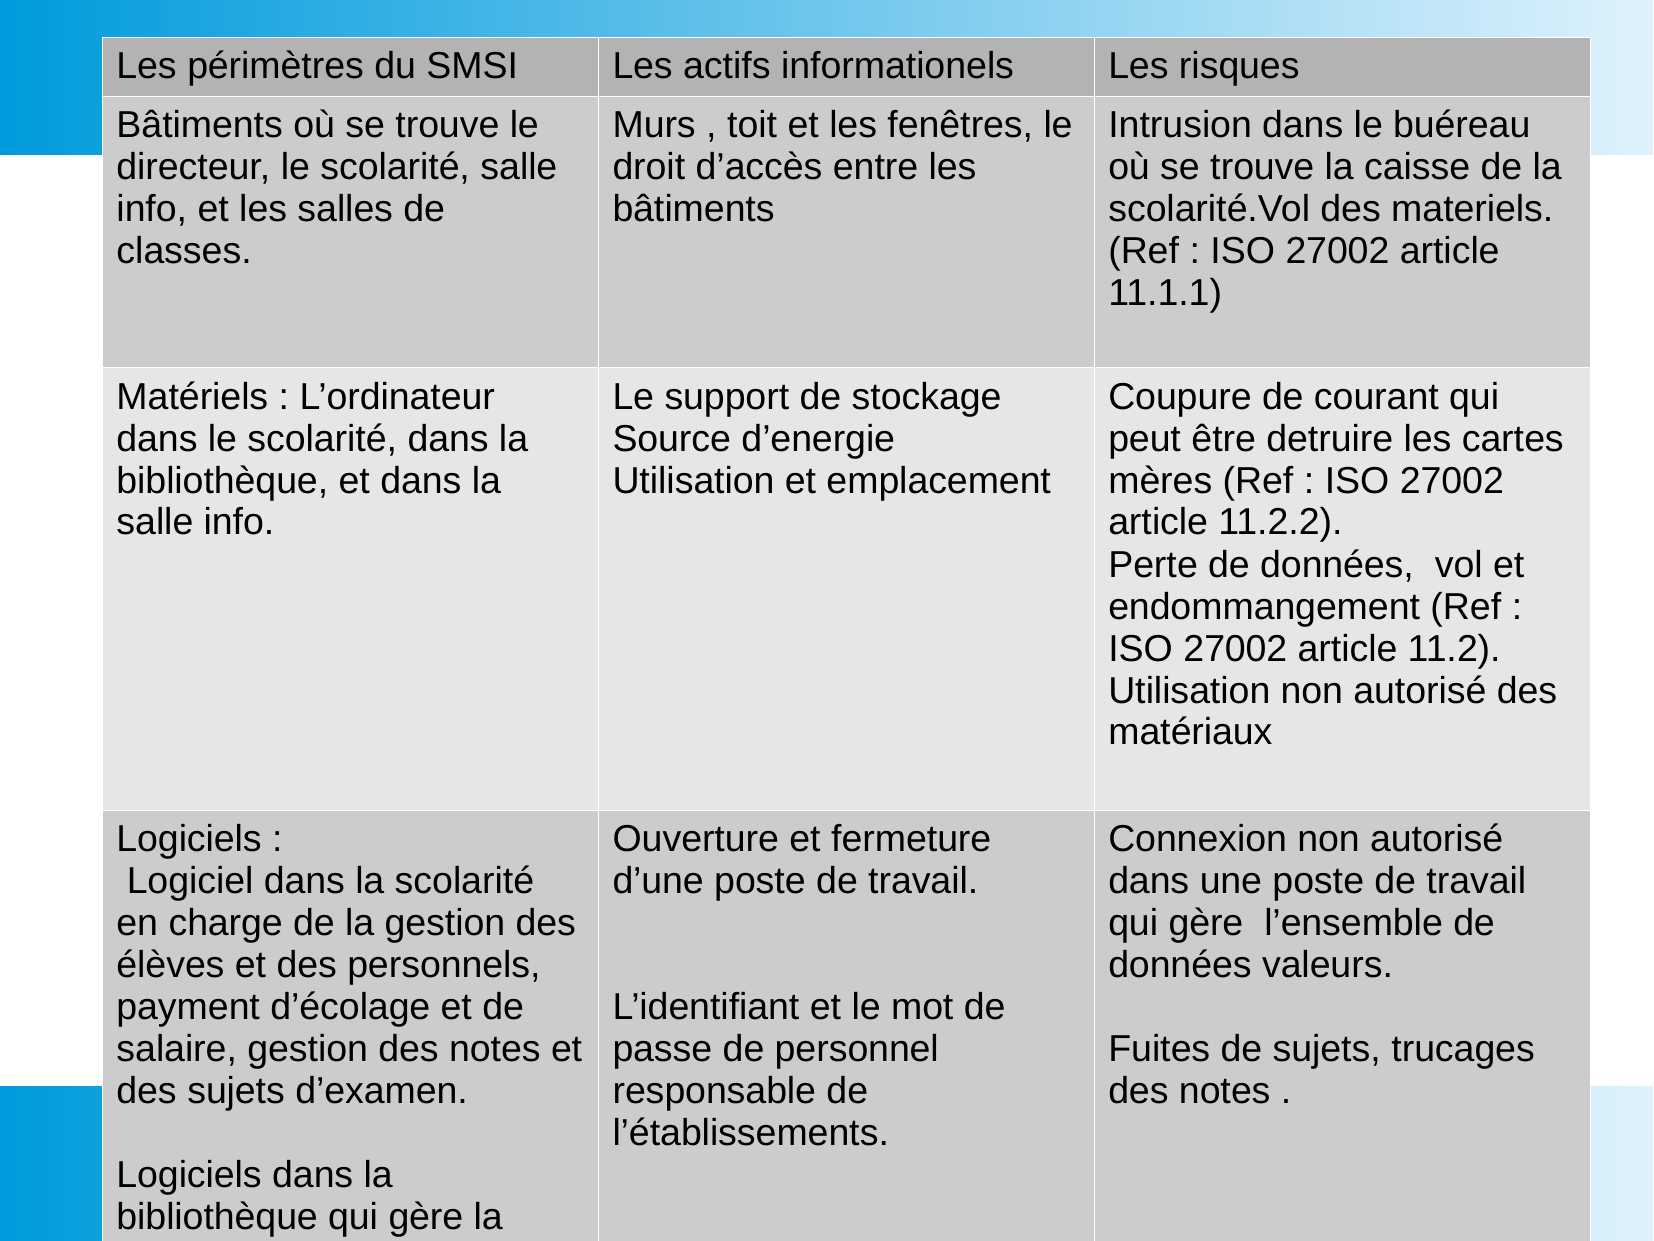

| Les périmètres du SMSI | Les actifs informationels | Les risques |
| --- | --- | --- |
| Bâtiments où se trouve le directeur, le scolarité, salle info, et les salles de classes. | Murs , toit et les fenêtres, le droit d’accès entre les bâtiments | Intrusion dans le buéreau où se trouve la caisse de la scolarité.Vol des materiels. (Ref : ISO 27002 article 11.1.1) |
| Matériels : L’ordinateur dans le scolarité, dans la bibliothèque, et dans la salle info. | Le support de stockage Source d’energie Utilisation et emplacement | Coupure de courant qui peut être detruire les cartes mères (Ref : ISO 27002 article 11.2.2). Perte de données, vol et endommangement (Ref : ISO 27002 article 11.2). Utilisation non autorisé des matériaux |
| Logiciels : Logiciel dans la scolarité en charge de la gestion des élèves et des personnels, payment d’écolage et de salaire, gestion des notes et des sujets d’examen. Logiciels dans la bibliothèque qui gère la circulation des livres del ‘école. Logiciel dans la salle info qui gère l’utilisation des postes dedans | Ouverture et fermeture d’une poste de travail. L’identifiant et le mot de passe de personnel responsable de l’établissements. | Connexion non autorisé dans une poste de travail qui gère l’ensemble de données valeurs. Fuites de sujets, trucages des notes . |
| | | |
| Les élèves et les personnels | Les identités et les informations personnels | Chantage , vente des informations |
#